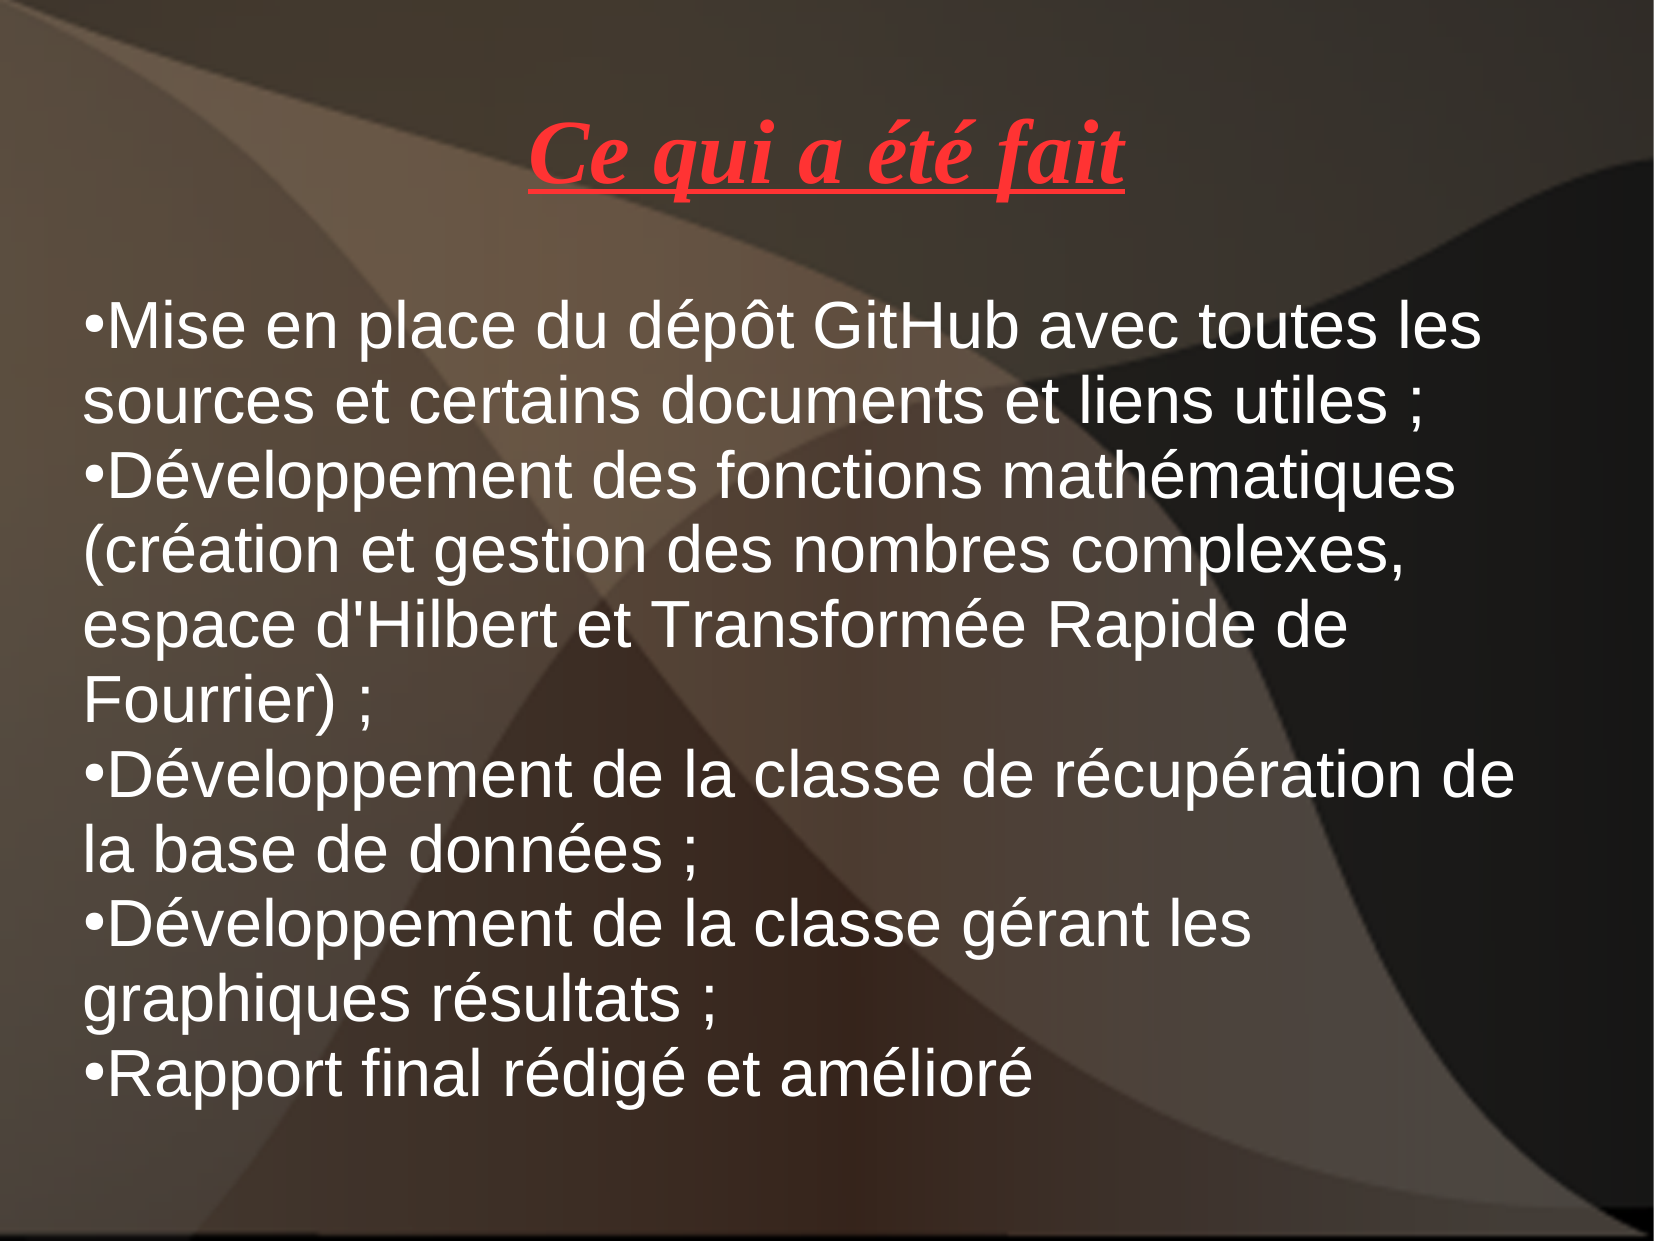

# Ce qui a été fait
Mise en place du dépôt GitHub avec toutes les sources et certains documents et liens utiles ;
Développement des fonctions mathématiques (création et gestion des nombres complexes, espace d'Hilbert et Transformée Rapide de Fourrier) ;
Développement de la classe de récupération de la base de données ;
Développement de la classe gérant les graphiques résultats ;
Rapport final rédigé et amélioré